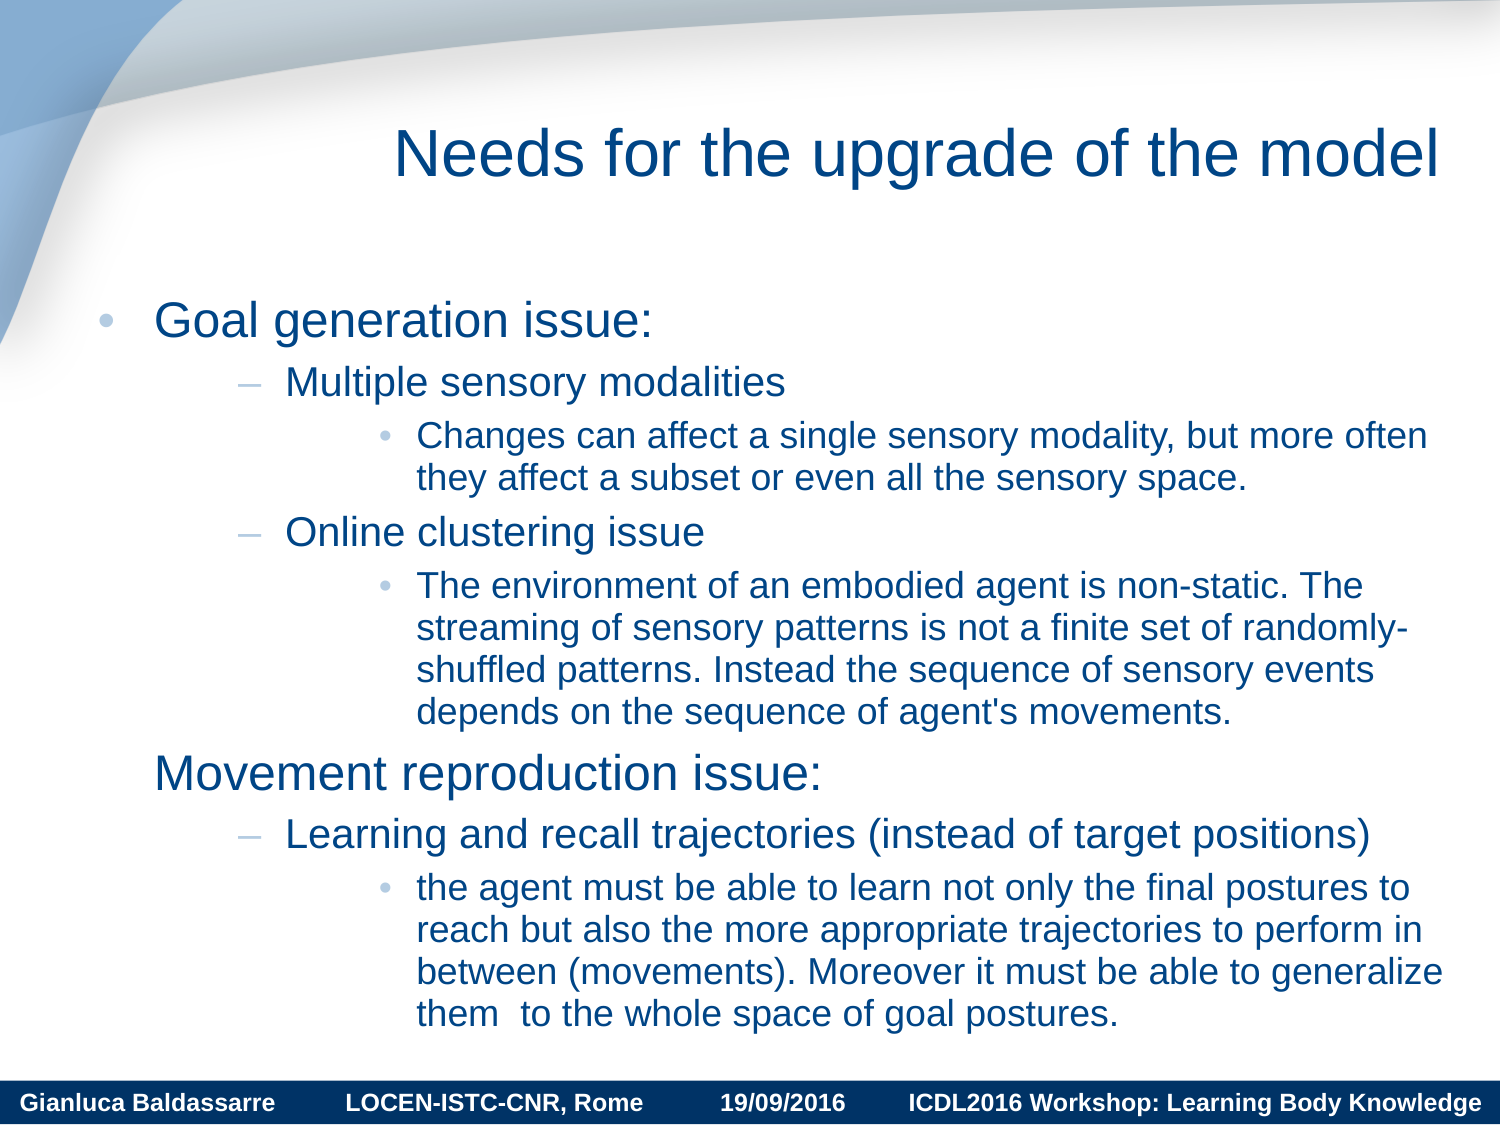

# Needs for the upgrade of the model
Goal generation issue:
Multiple sensory modalities
Changes can affect a single sensory modality, but more often they affect a subset or even all the sensory space.
Online clustering issue
The environment of an embodied agent is non-static. The streaming of sensory patterns is not a finite set of randomly-shuffled patterns. Instead the sequence of sensory events depends on the sequence of agent's movements.
Movement reproduction issue:
Learning and recall trajectories (instead of target positions)
the agent must be able to learn not only the final postures to reach but also the more appropriate trajectories to perform in between (movements). Moreover it must be able to generalize them to the whole space of goal postures.